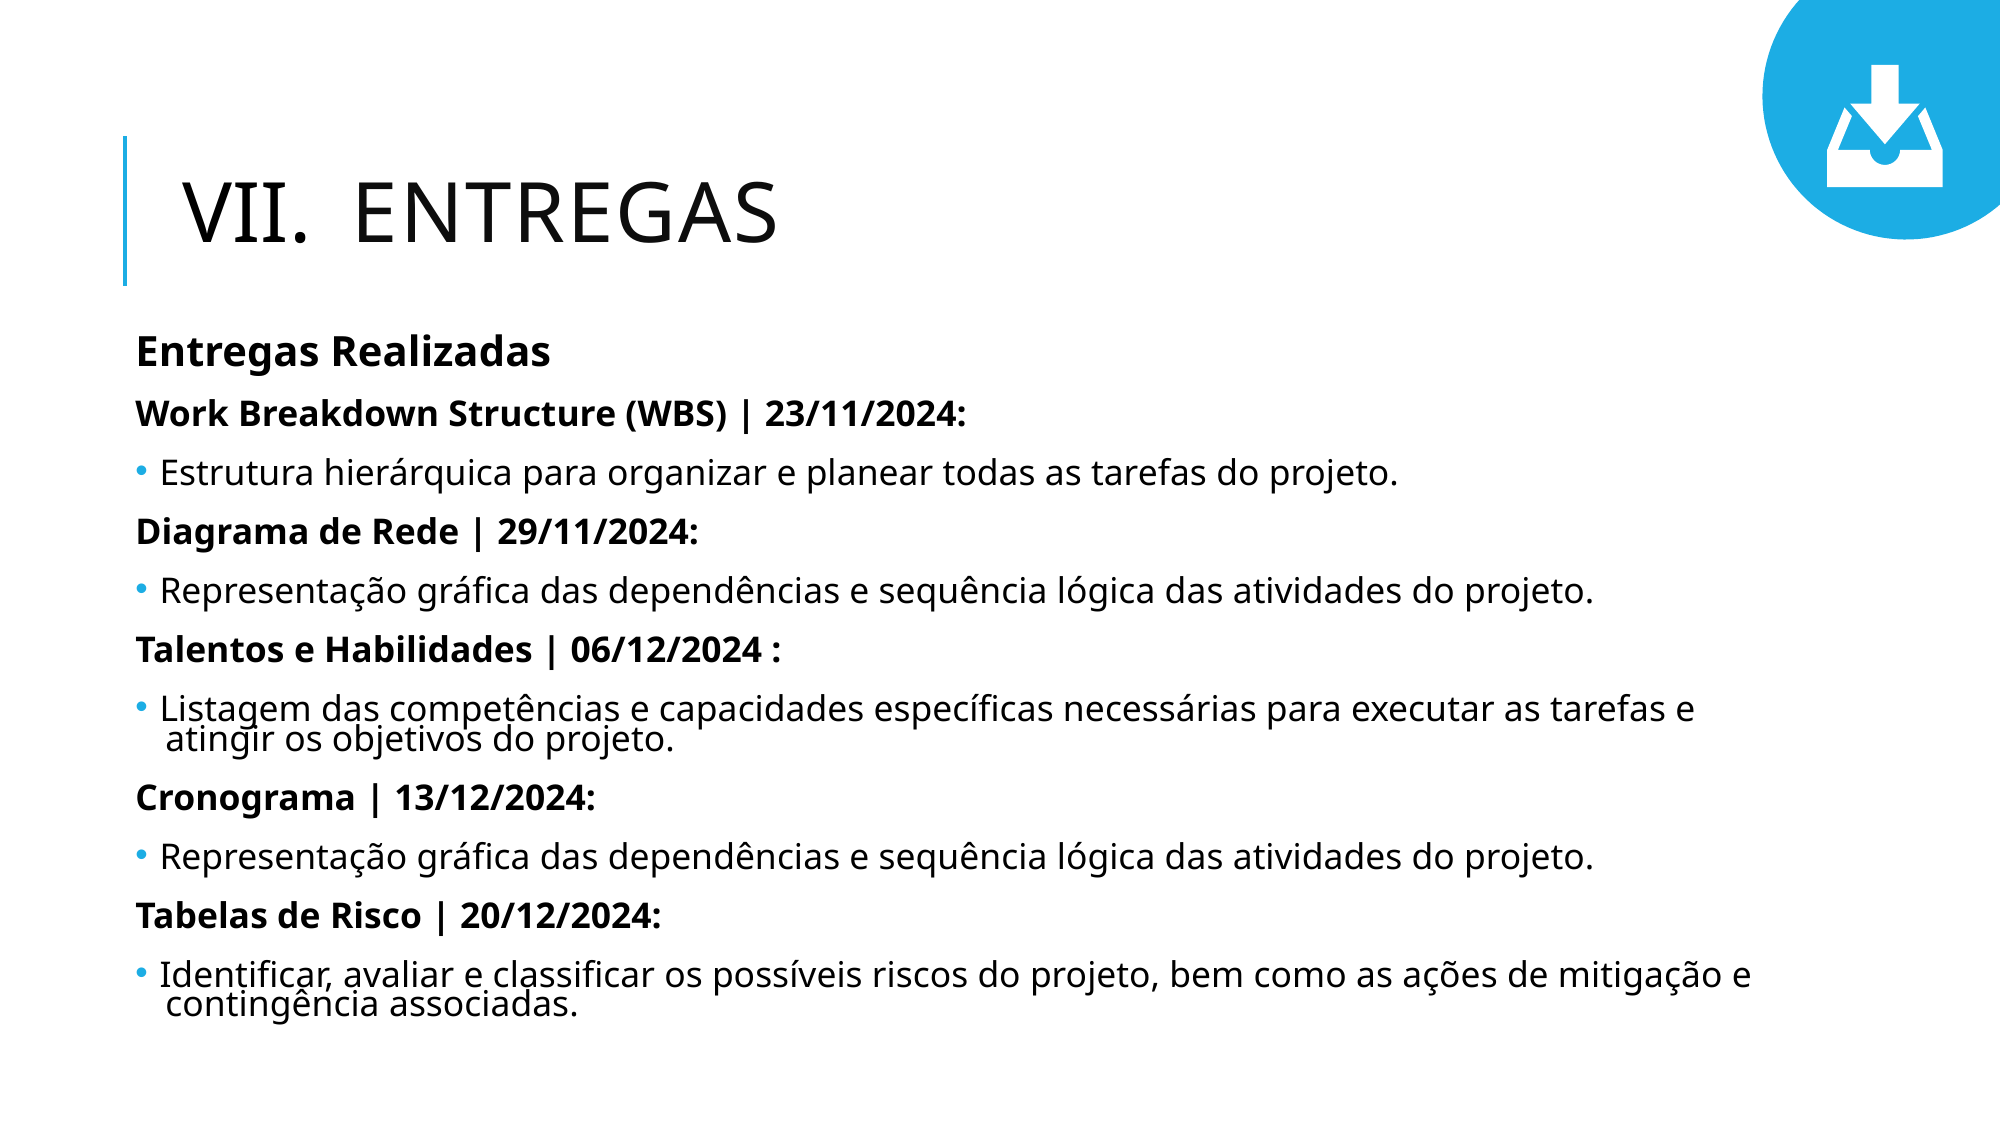

# Entregas
Entregas Realizadas
Work Breakdown Structure (WBS) | 23/11/2024:
 Estrutura hierárquica para organizar e planear todas as tarefas do projeto.
Diagrama de Rede | 29/11/2024:
 Representação gráfica das dependências e sequência lógica das atividades do projeto.
Talentos e Habilidades | 06/12/2024 :
 Listagem das competências e capacidades específicas necessárias para executar as tarefas e atingir os objetivos do projeto.
Cronograma | 13/12/2024:
 Representação gráfica das dependências e sequência lógica das atividades do projeto.
Tabelas de Risco | 20/12/2024:
 Identificar, avaliar e classificar os possíveis riscos do projeto, bem como as ações de mitigação e contingência associadas.